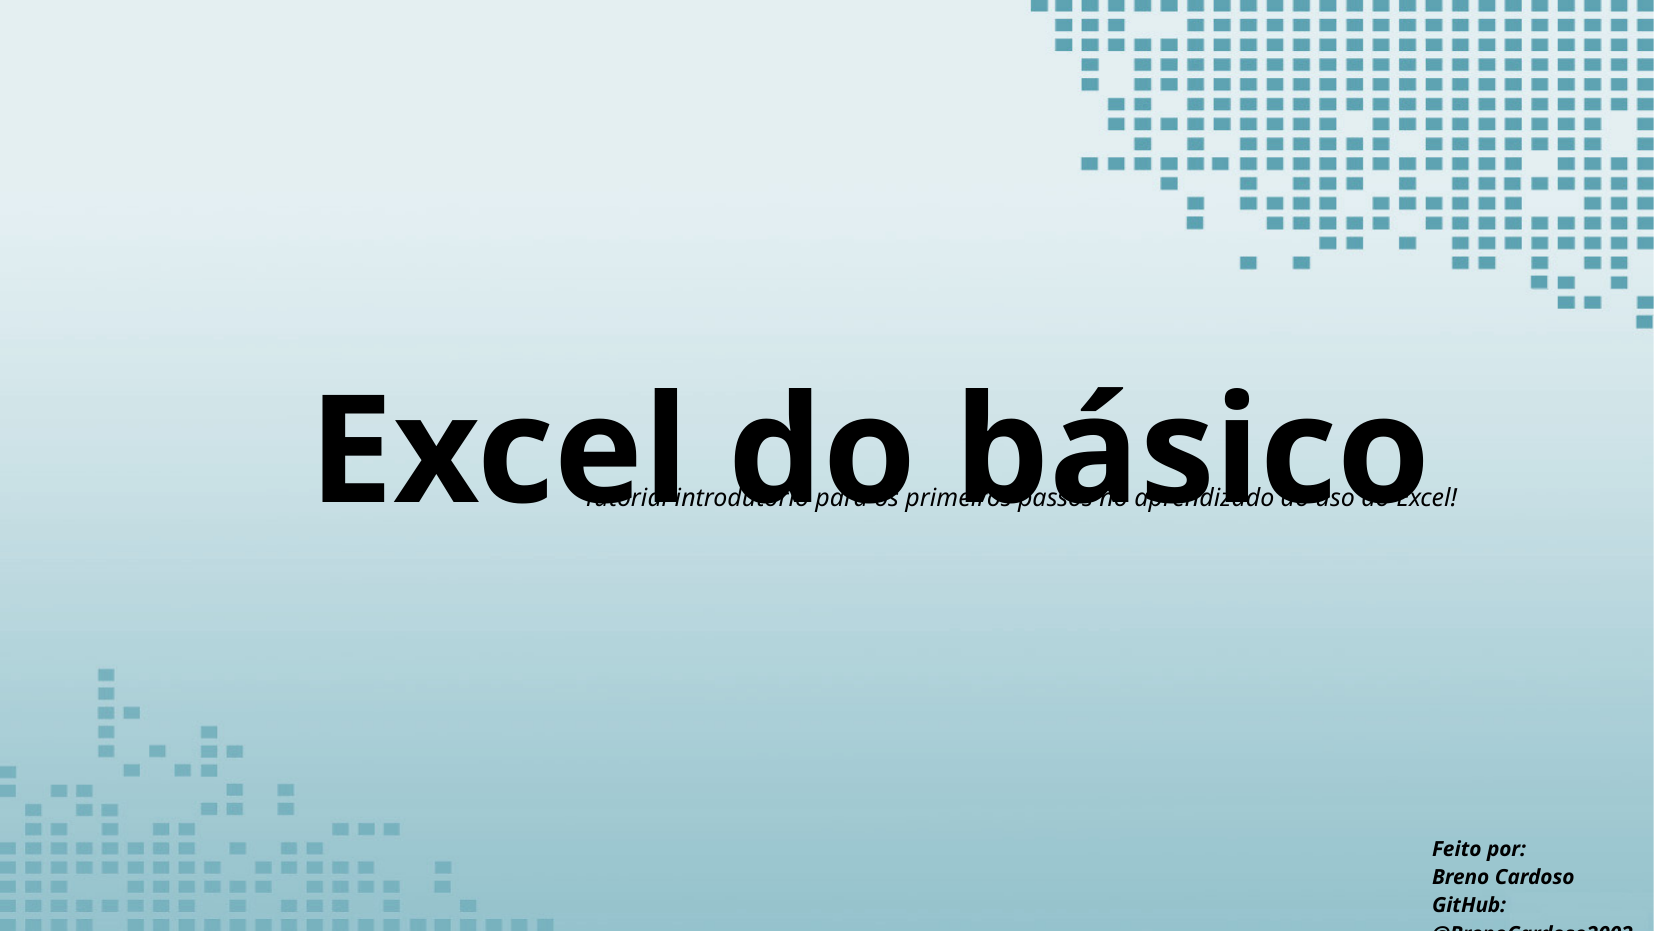

Excel do básico
Tutorial introdutório para os primeiros passos no aprendizado do uso do Excel!
Feito por:
Breno Cardoso
GitHub:
@BrenoCardoso2002